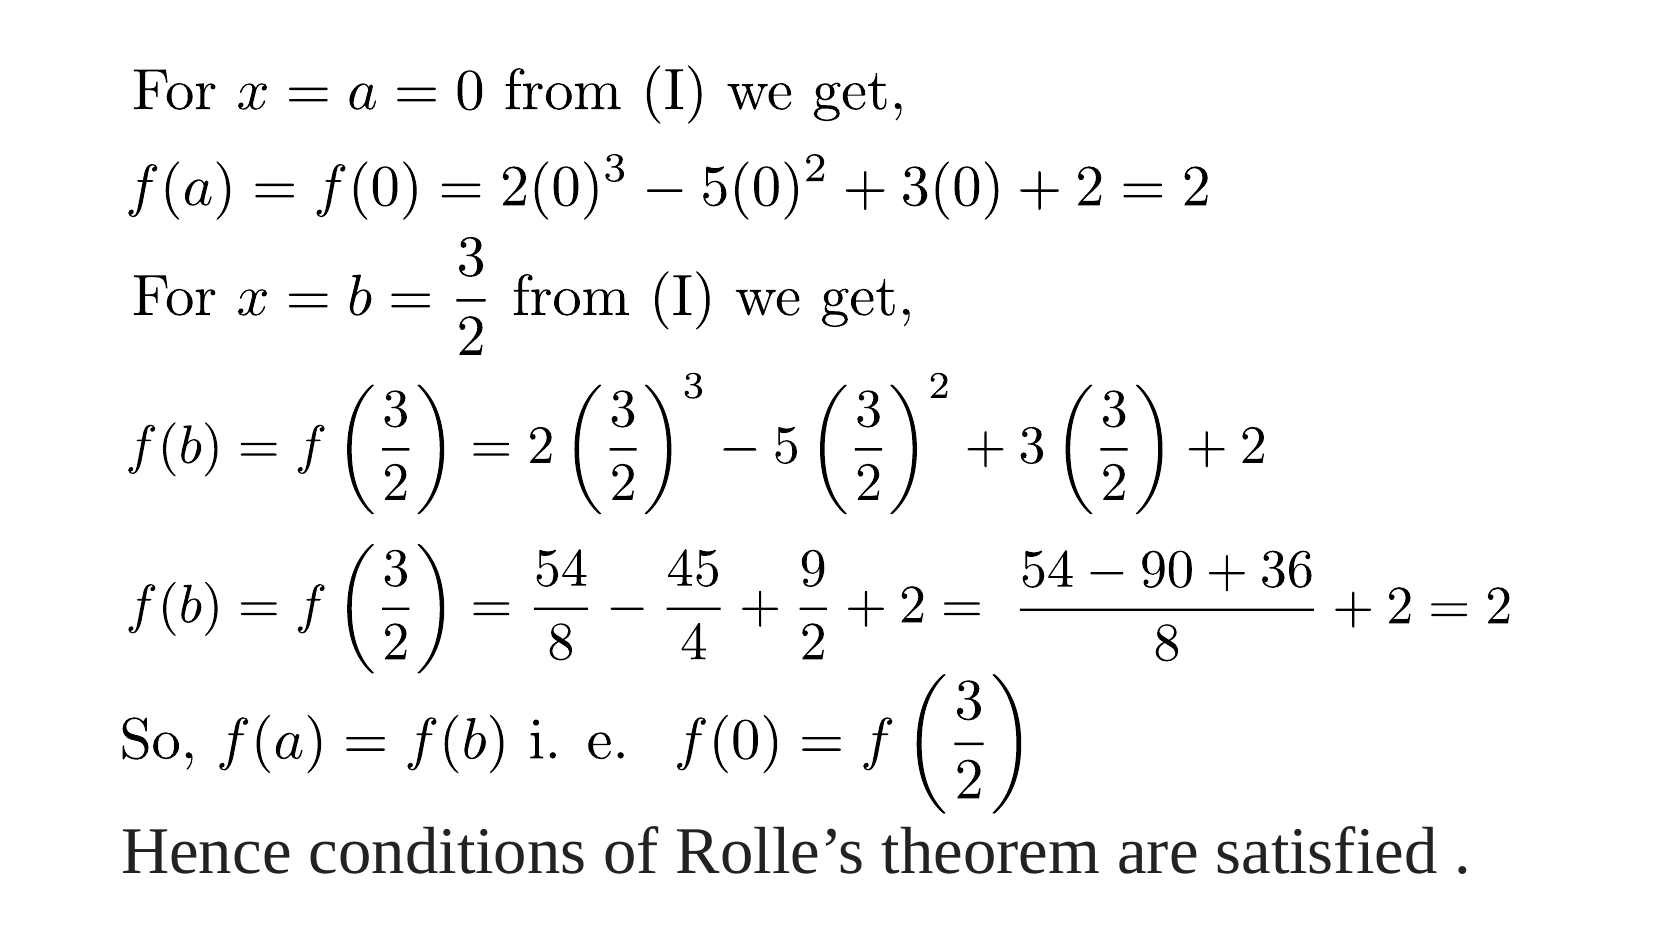

# Hence conditions of Rolle’s theorem are satisfied .